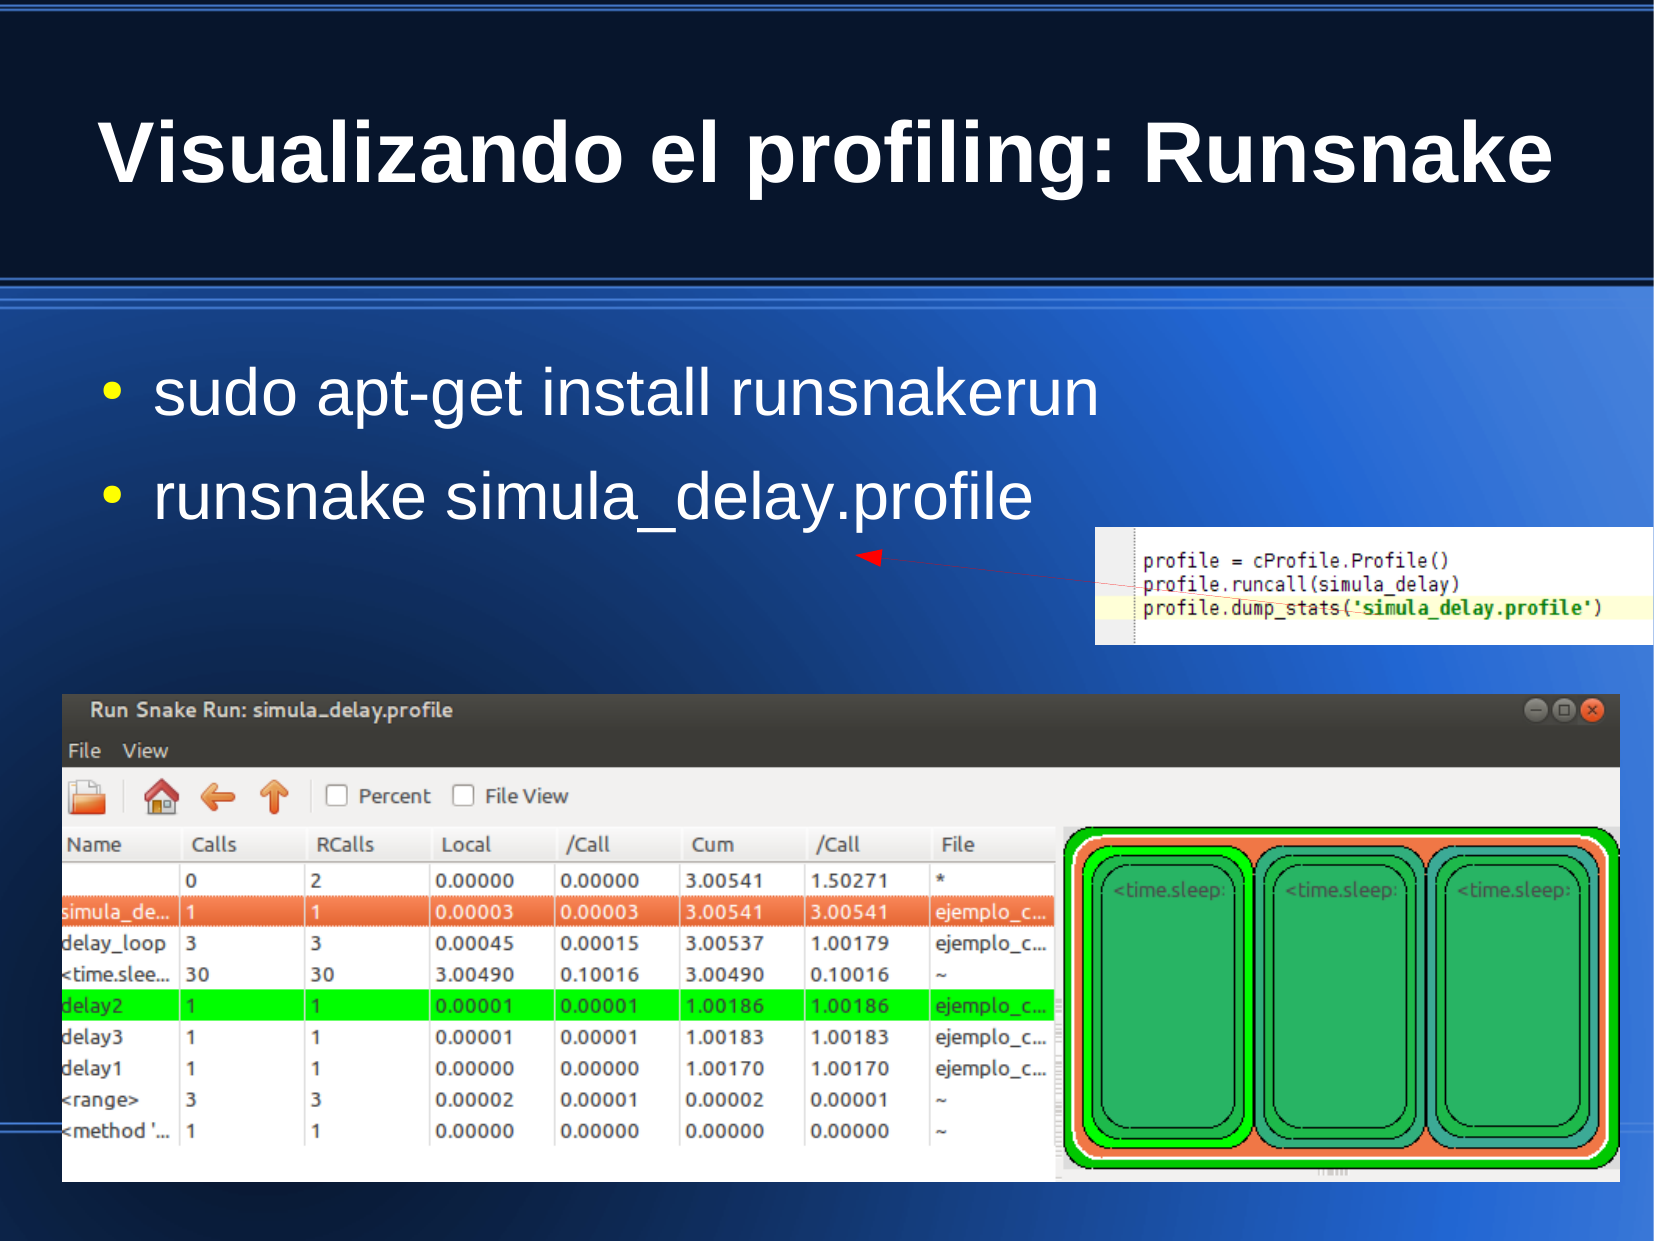

# Visualizando el profiling: Runsnake
sudo apt-get install runsnakerun
runsnake simula_delay.profile